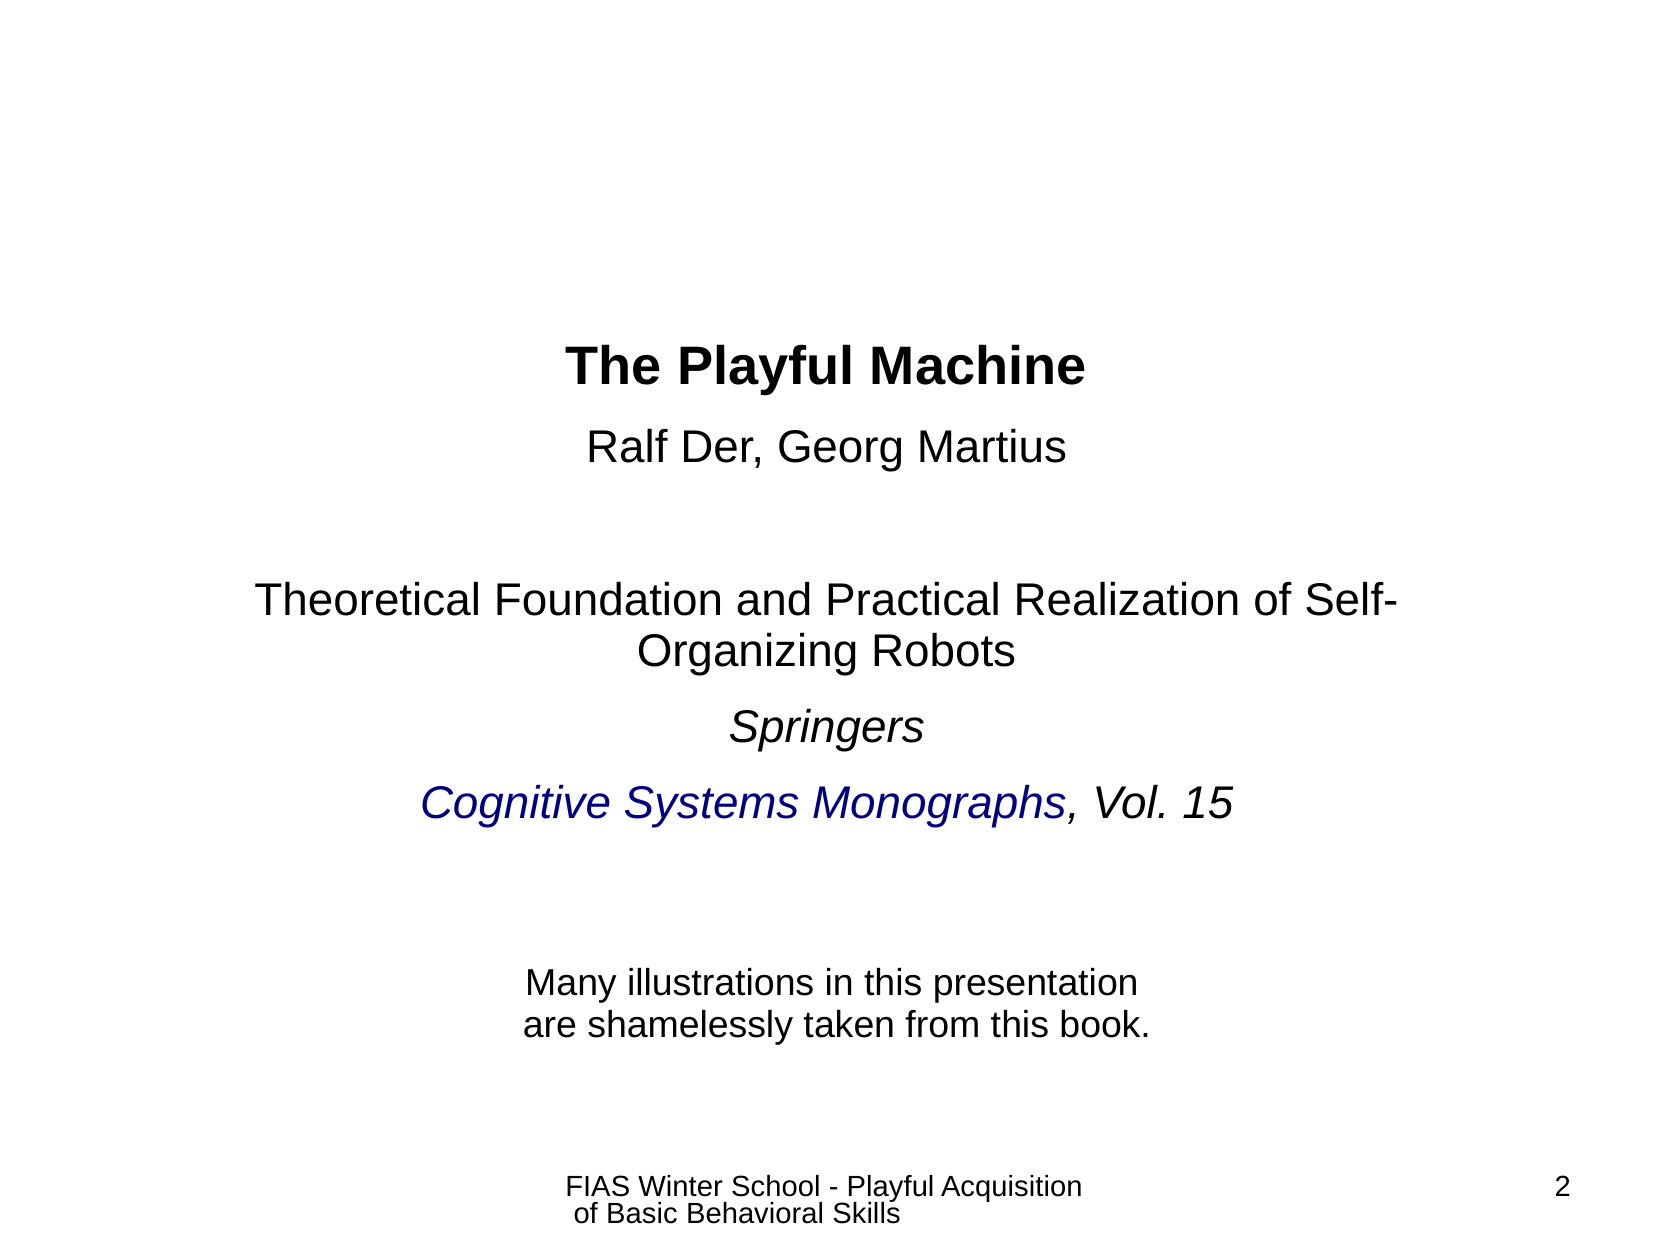

The Playful Machine
Ralf Der, Georg Martius
Theoretical Foundation and Practical Realization of Self-Organizing Robots
Springers
Cognitive Systems Monographs, Vol. 15
Many illustrations in this presentation
are shamelessly taken from this book.
FIAS Winter School - Playful Acquisition of Basic Behavioral Skills
2